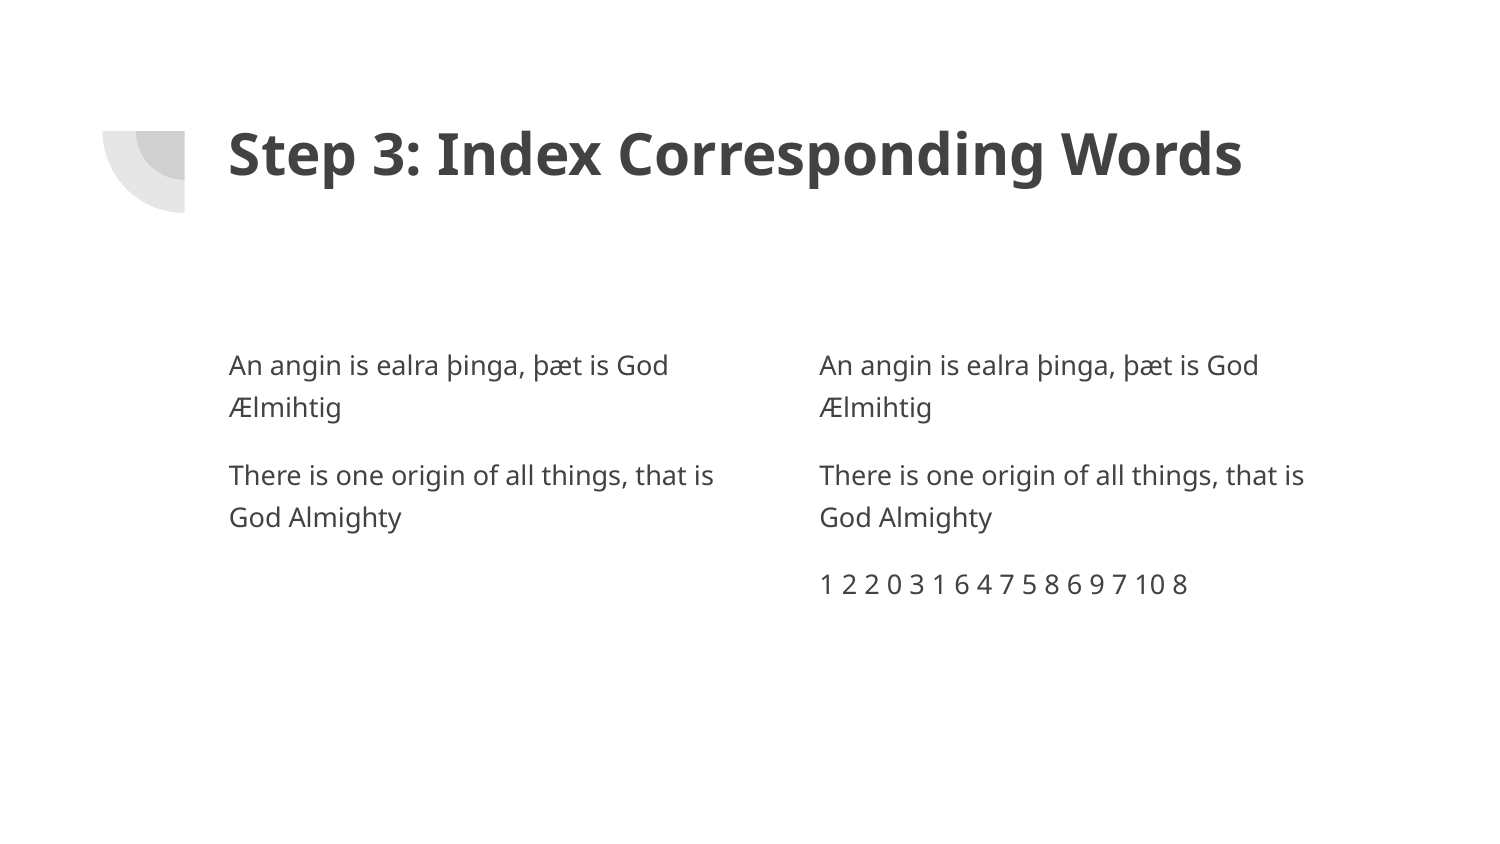

# Step 3: Index Corresponding Words
An angin is ealra þinga, þæt is God Ælmihtig
There is one origin of all things, that is God Almighty
An angin is ealra þinga, þæt is God Ælmihtig
There is one origin of all things, that is God Almighty
1 2 2 0 3 1 6 4 7 5 8 6 9 7 10 8